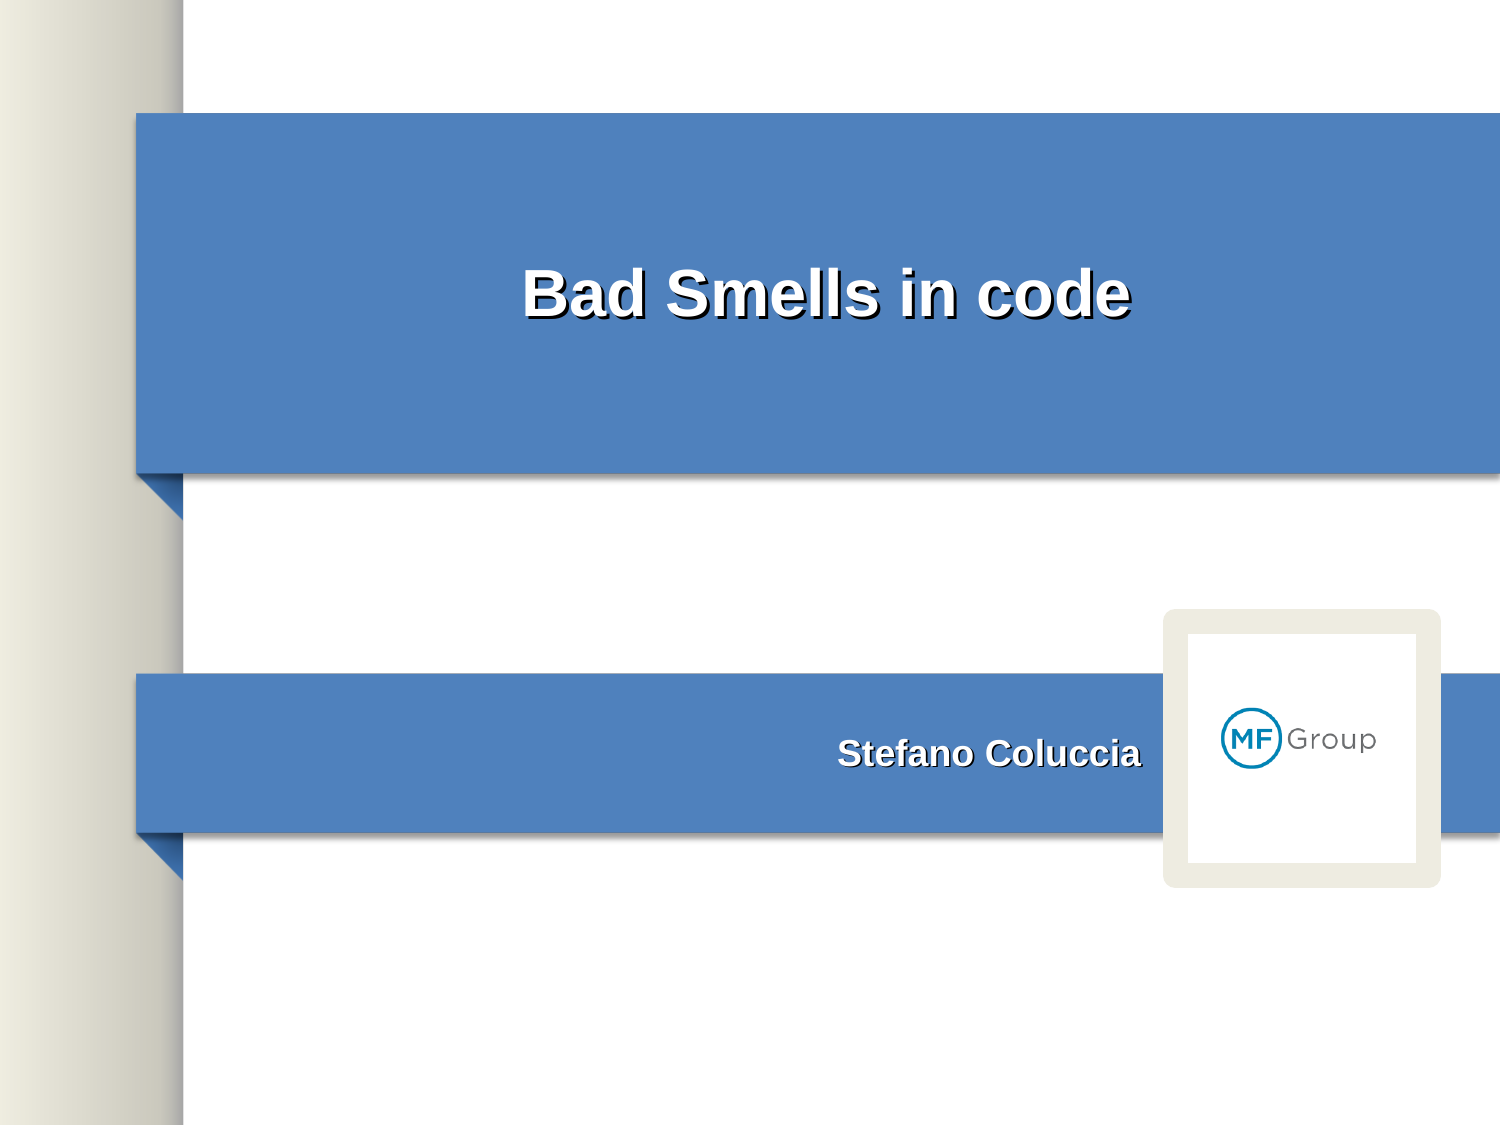

# Bad Smells in code
Stefano Coluccia